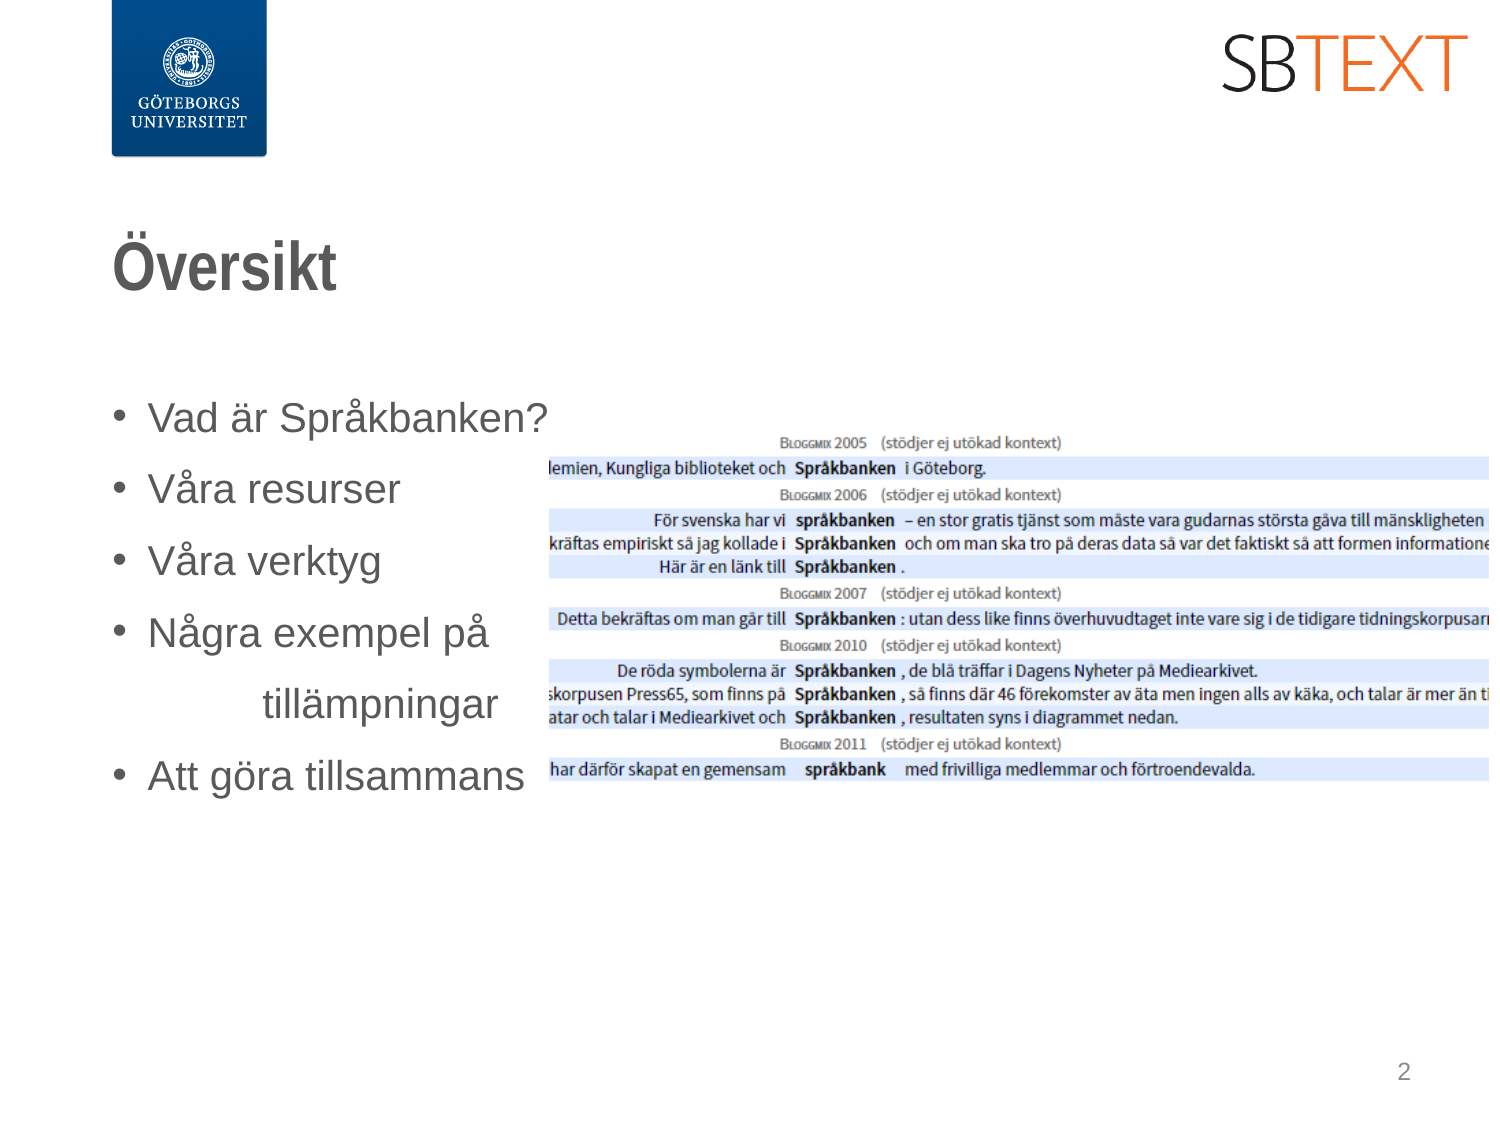

# Översikt
Vad är Språkbanken?
Våra resurser
Våra verktyg
Några exempel på
	tillämpningar
Att göra tillsammans